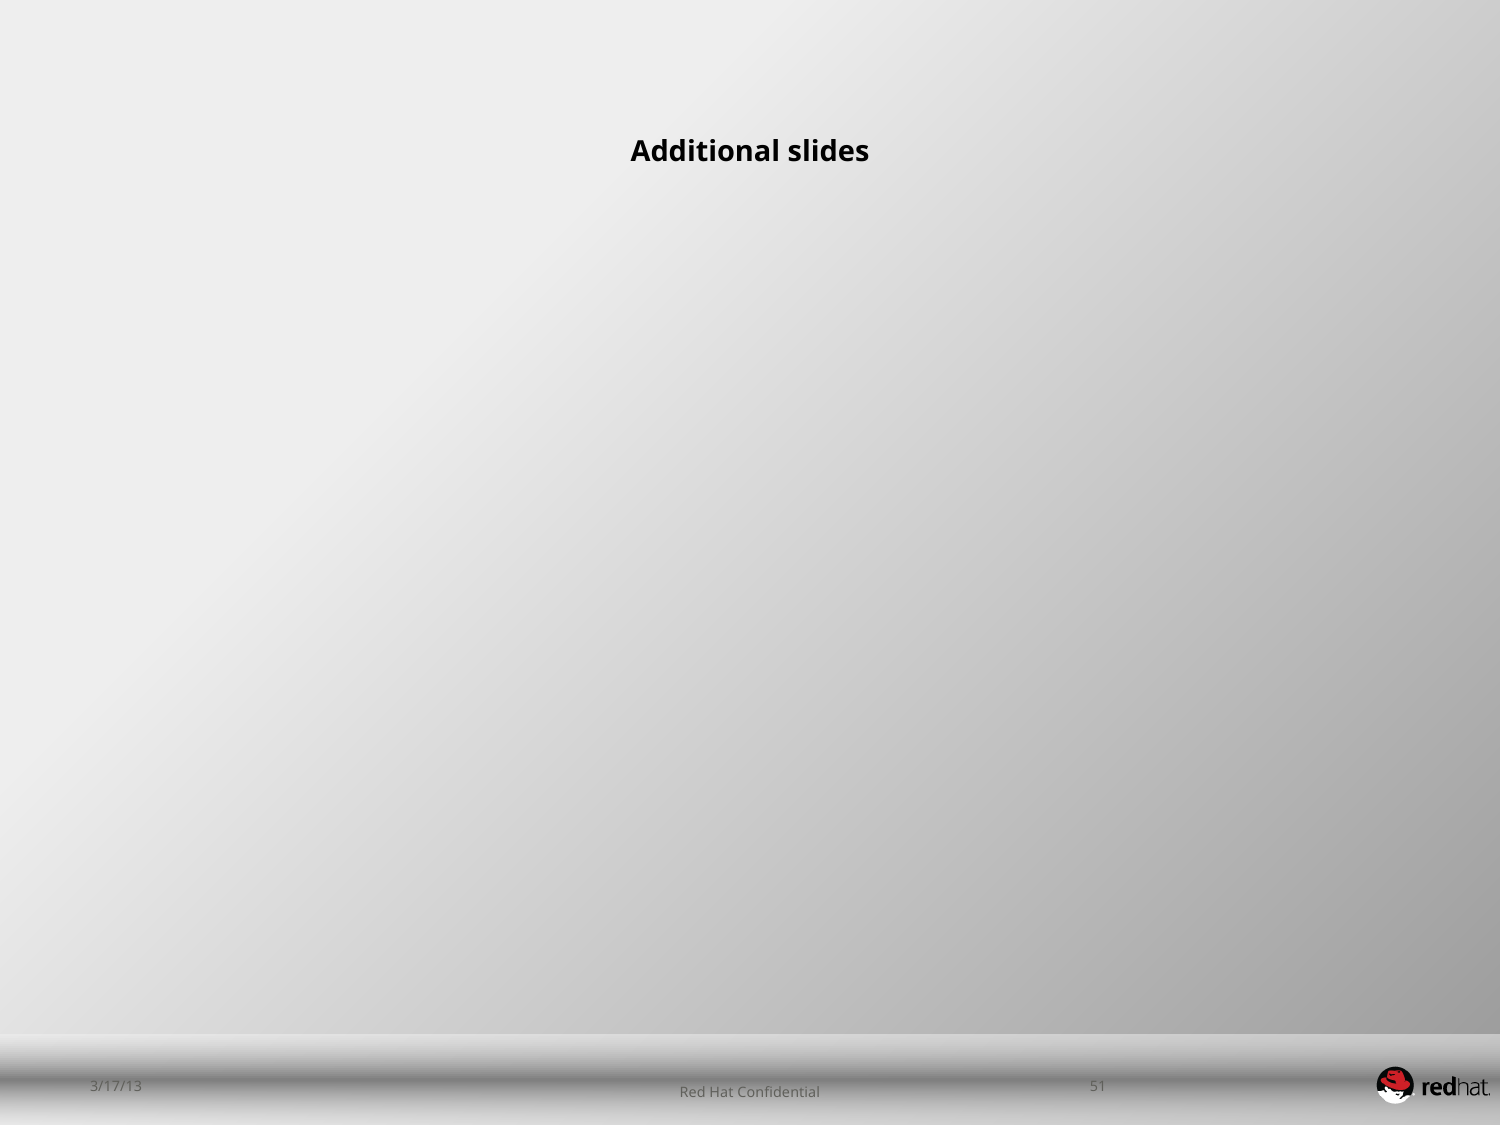

# Additional slides
3/17/13
Red Hat Confidential